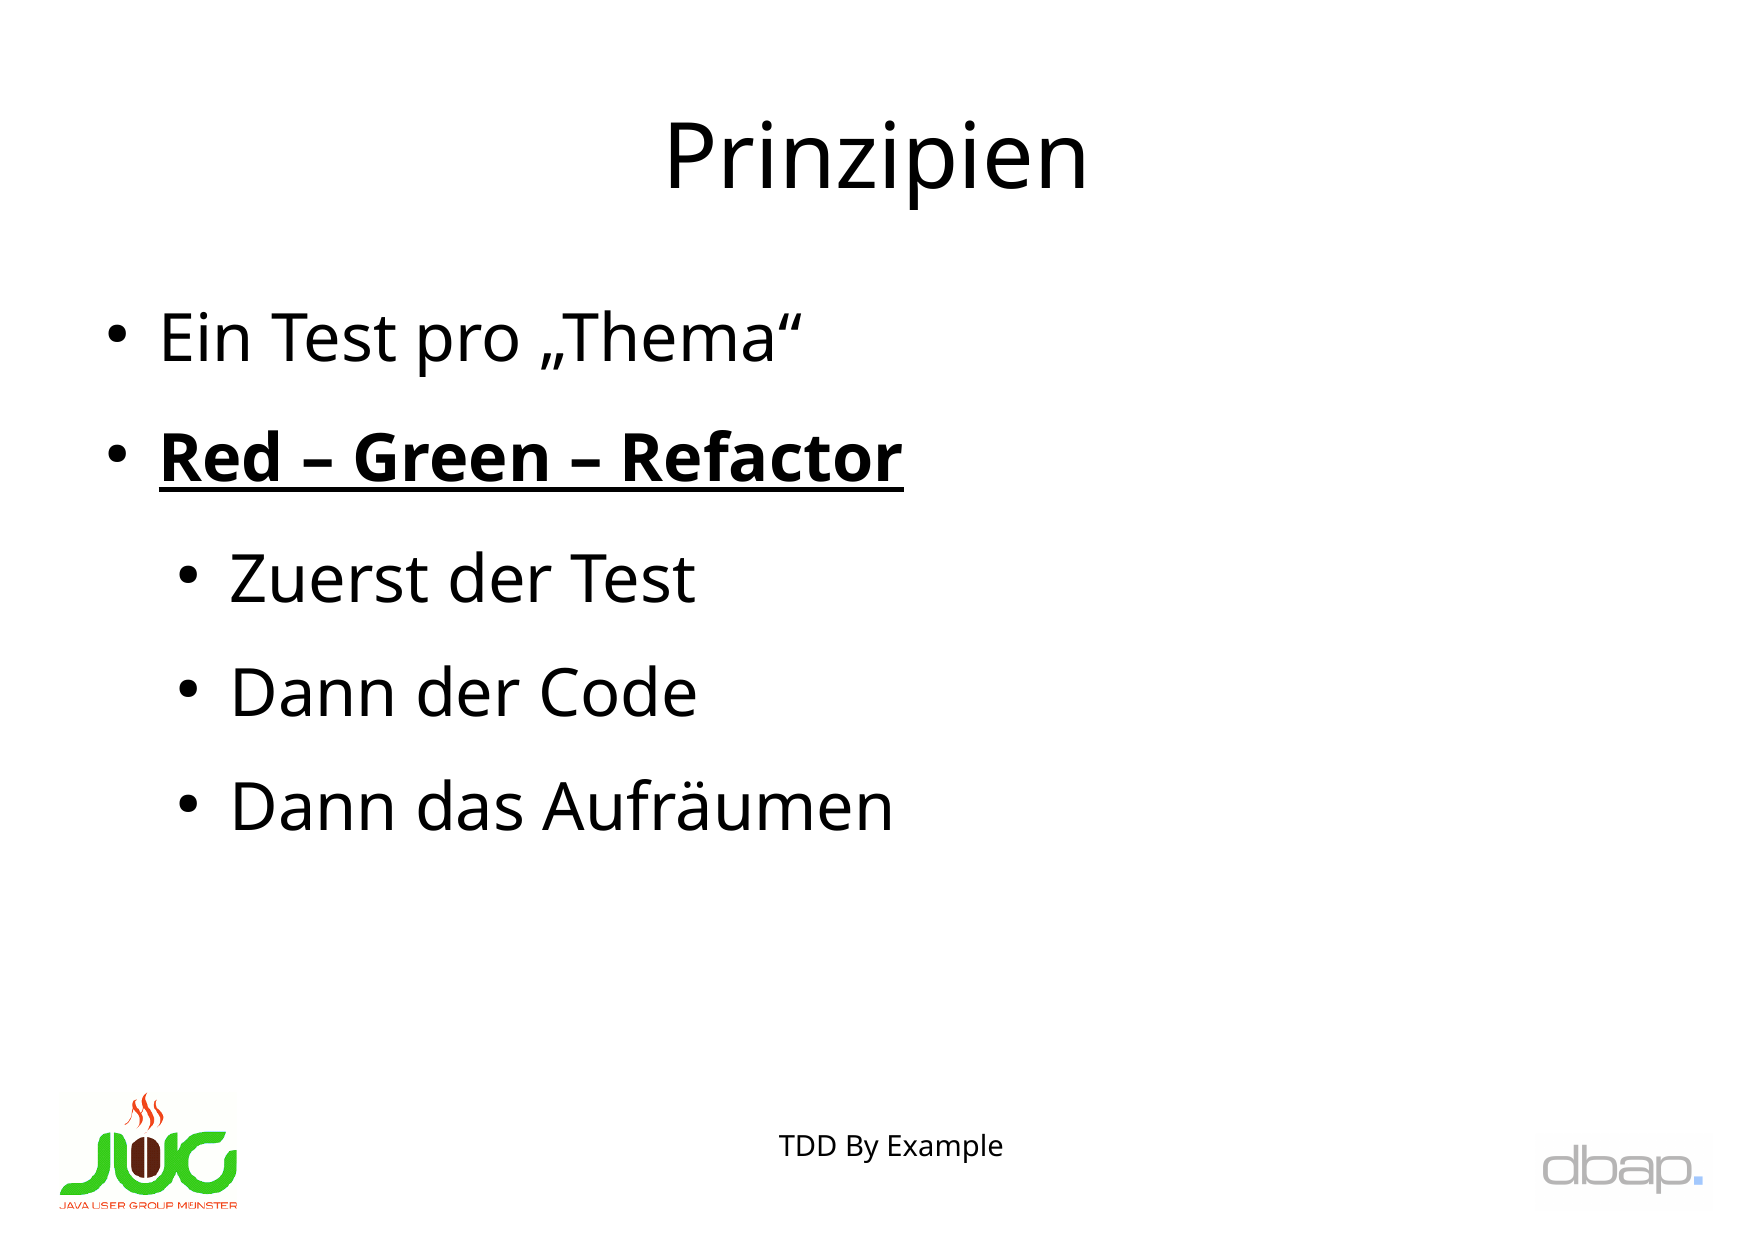

# Prinzipien
Ein Test pro „Thema“
Red – Green – Refactor
Zuerst der Test
Dann der Code
Dann das Aufräumen
TDD By Example